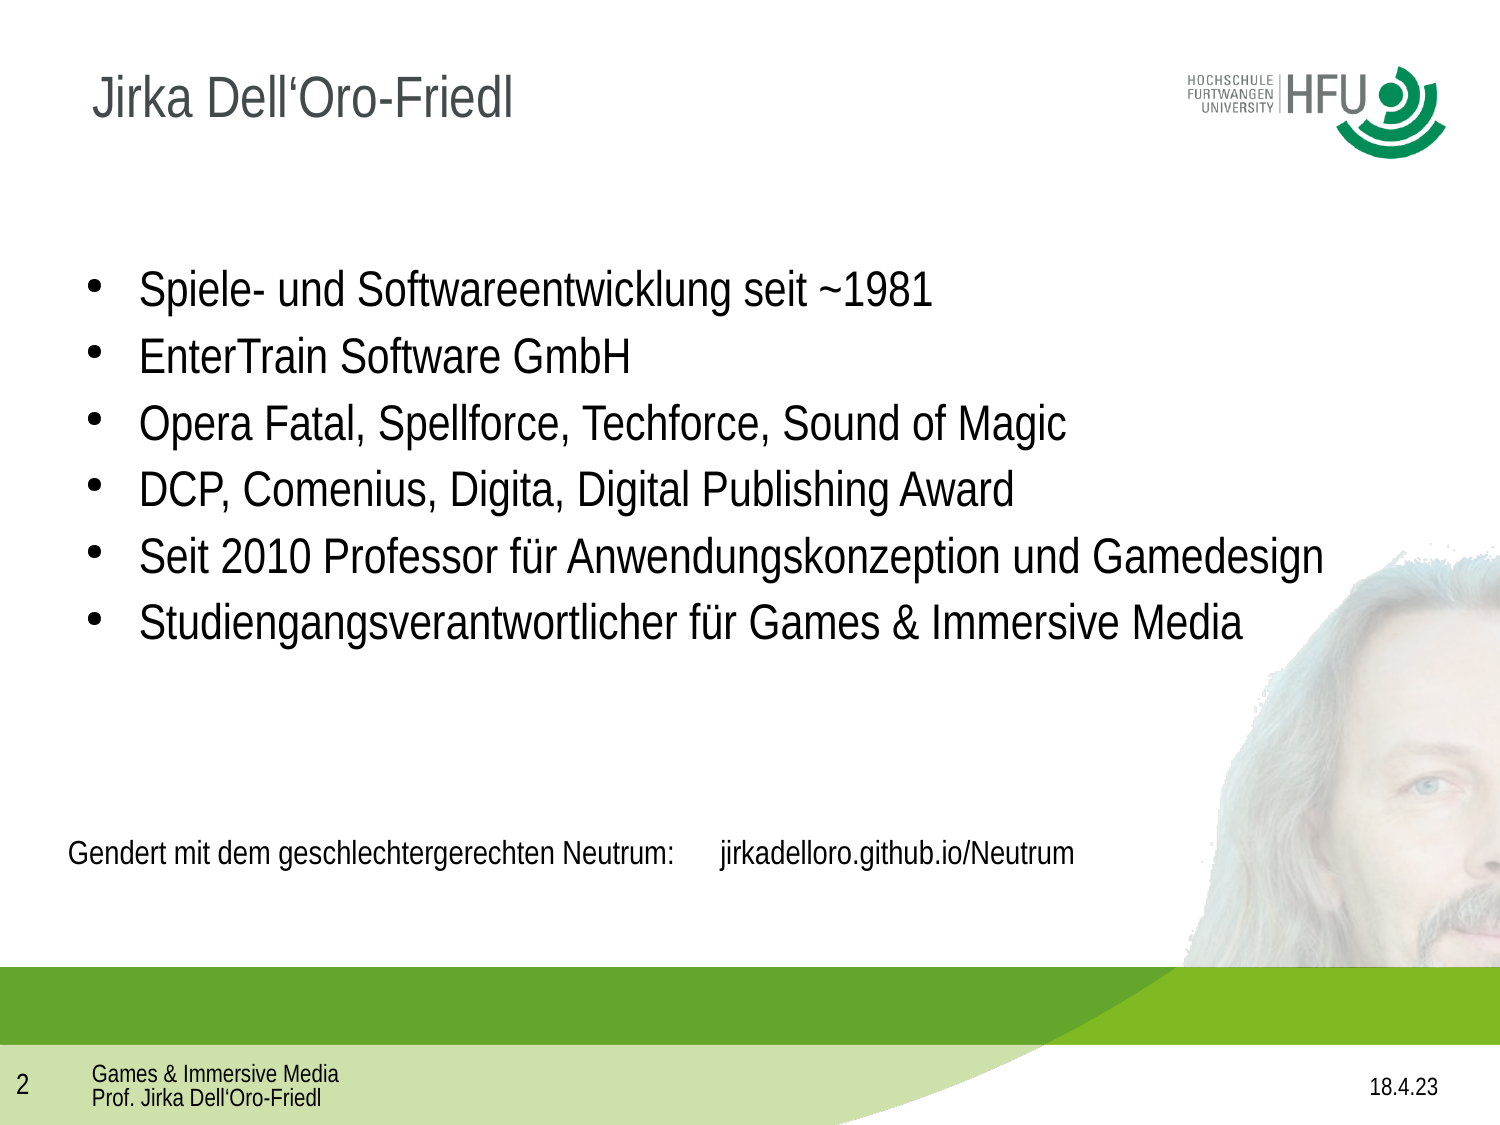

# Jirka Dell‘Oro-Friedl
Spiele- und Softwareentwicklung seit ~1981
EnterTrain Software GmbH
Opera Fatal, Spellforce, Techforce, Sound of Magic
DCP, Comenius, Digita, Digital Publishing Award
Seit 2010 Professor für Anwendungskonzeption und Gamedesign
Studiengangsverantwortlicher für Games & Immersive Media
Gendert mit dem geschlechtergerechten Neutrum: jirkadelloro.github.io/Neutrum